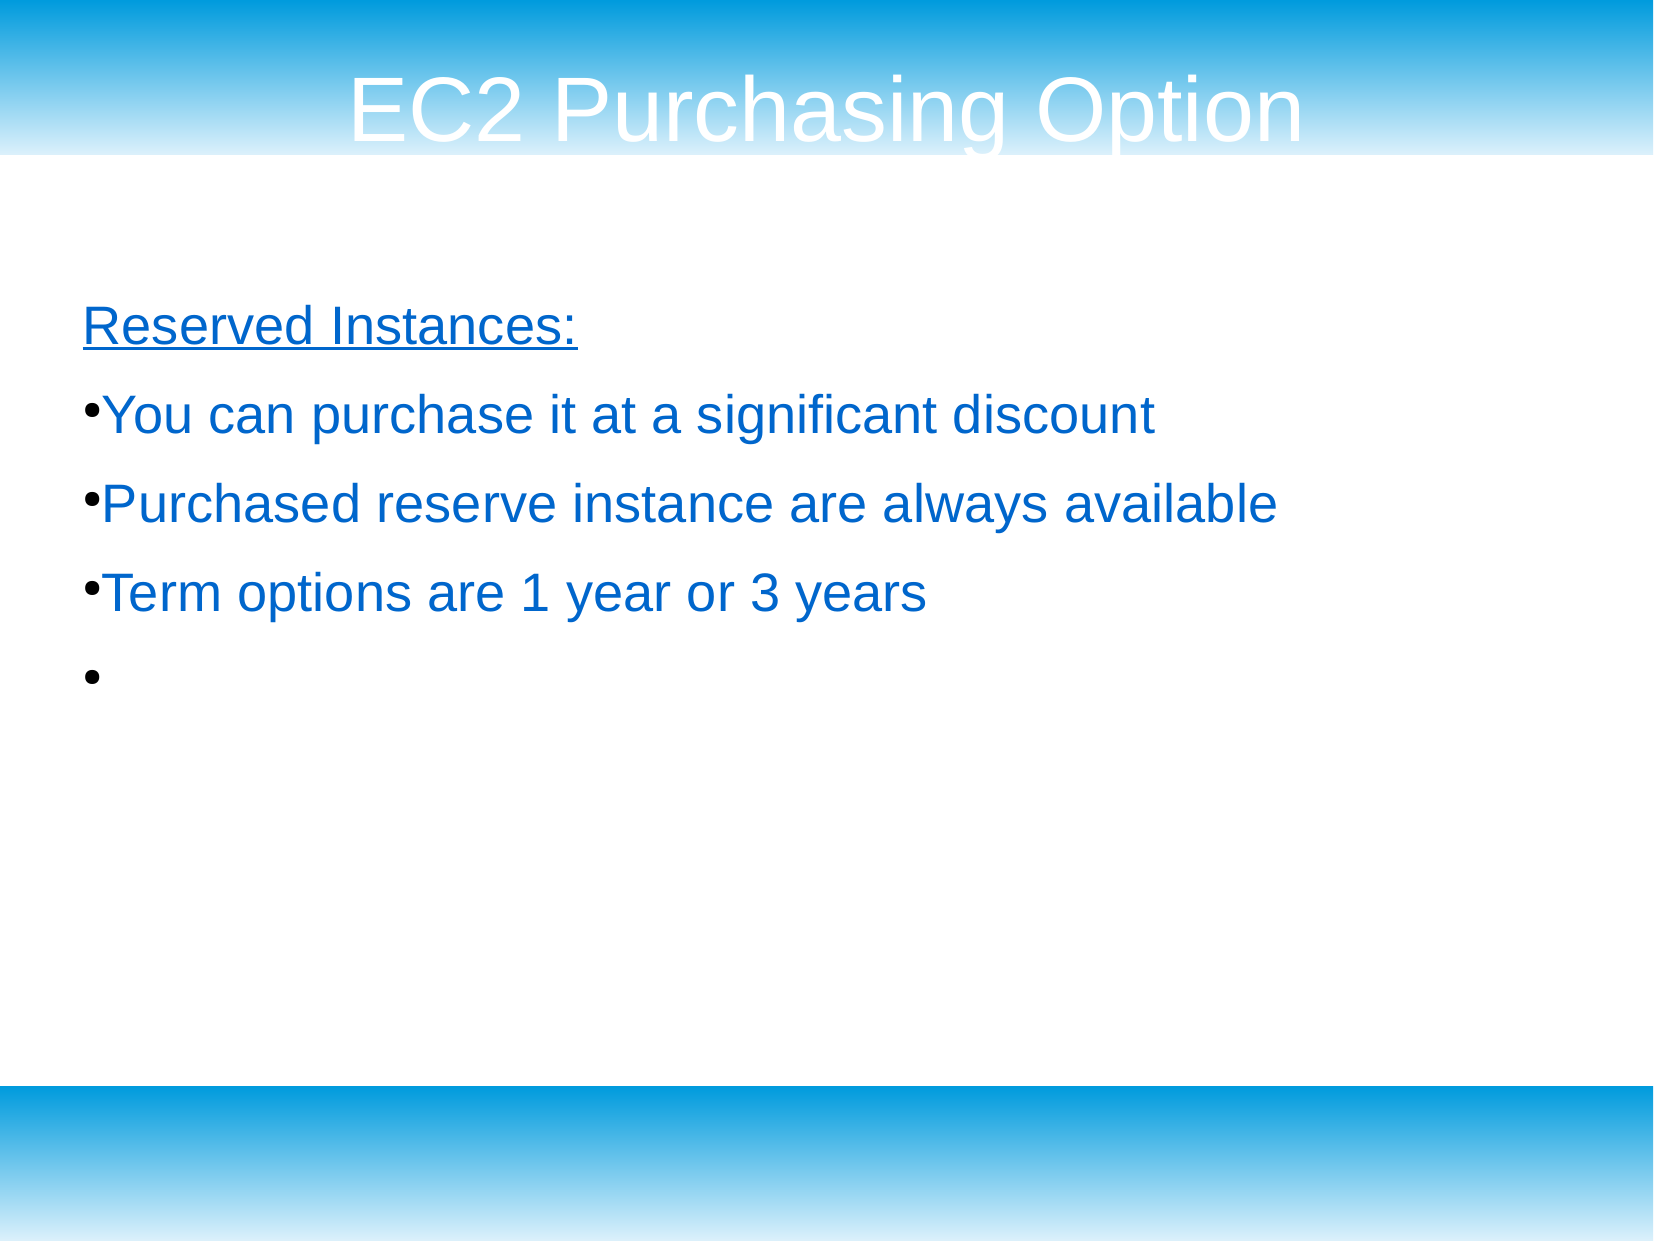

# EC2 Purchasing Option
Reserved Instances:
You can purchase it at a significant discount
Purchased reserve instance are always available
Term options are 1 year or 3 years